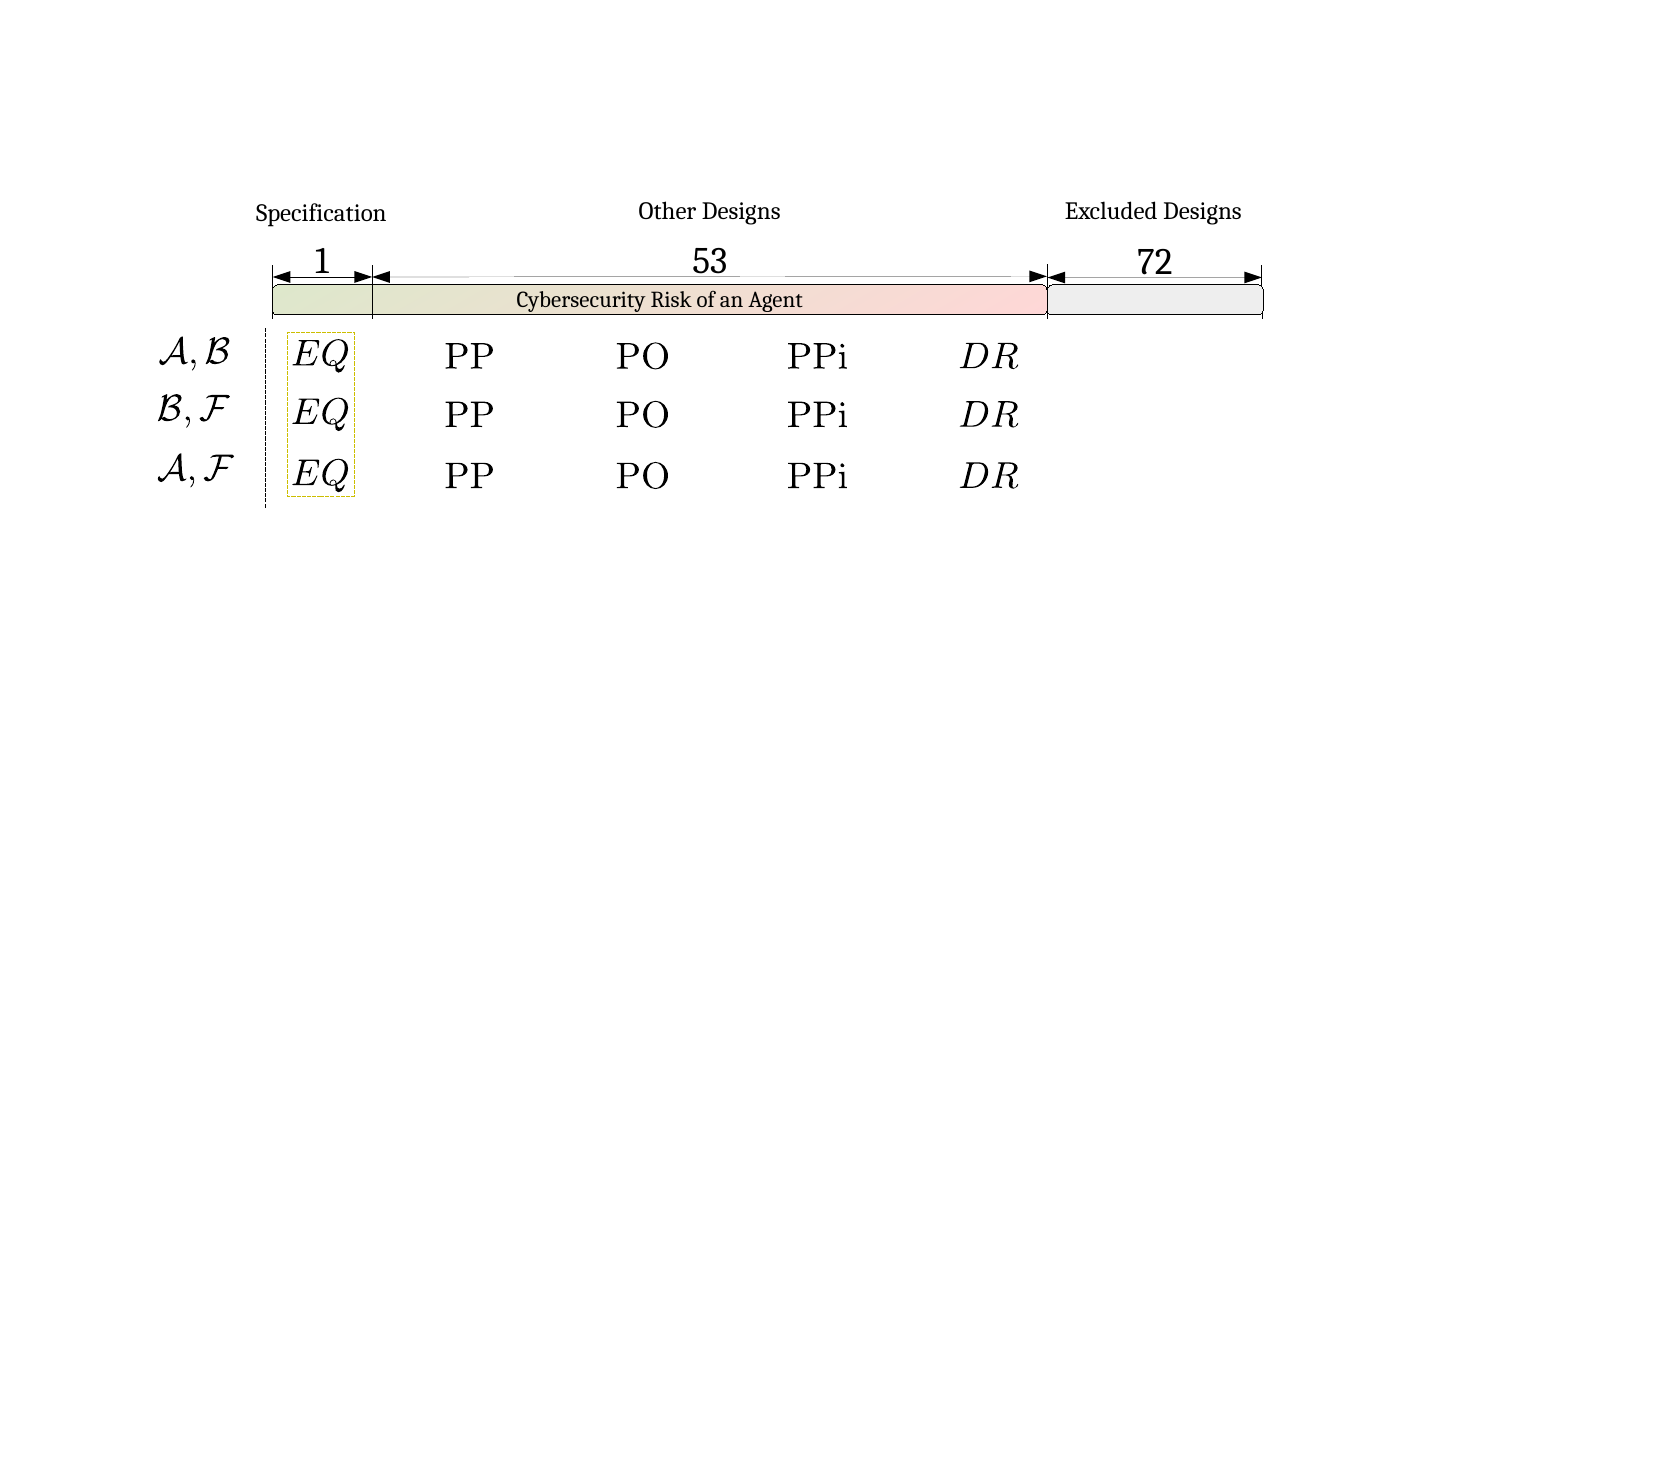

Other Designs
Excluded Designs
Specification
Cybersecurity Risk of an Agent